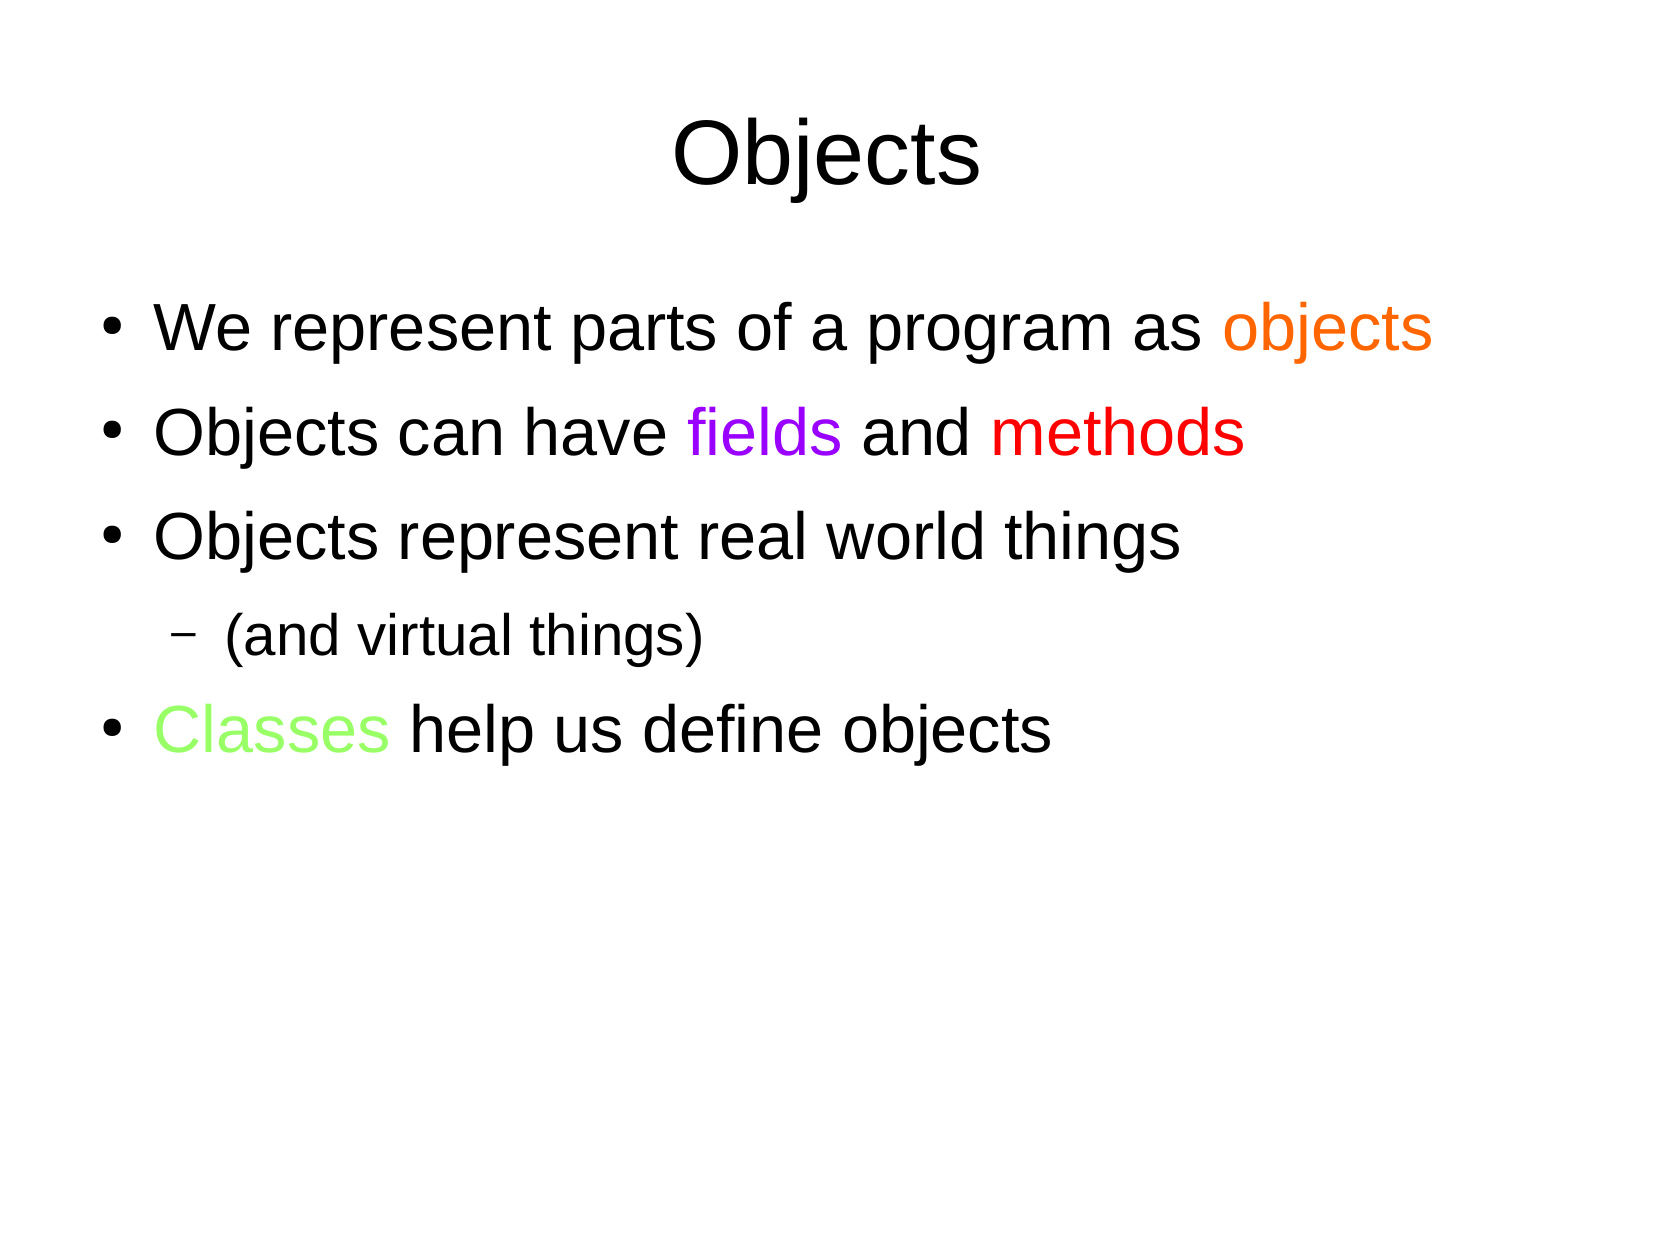

# Objects
We represent parts of a program as objects
Objects can have fields and methods
Objects represent real world things
(and virtual things)
Classes help us define objects